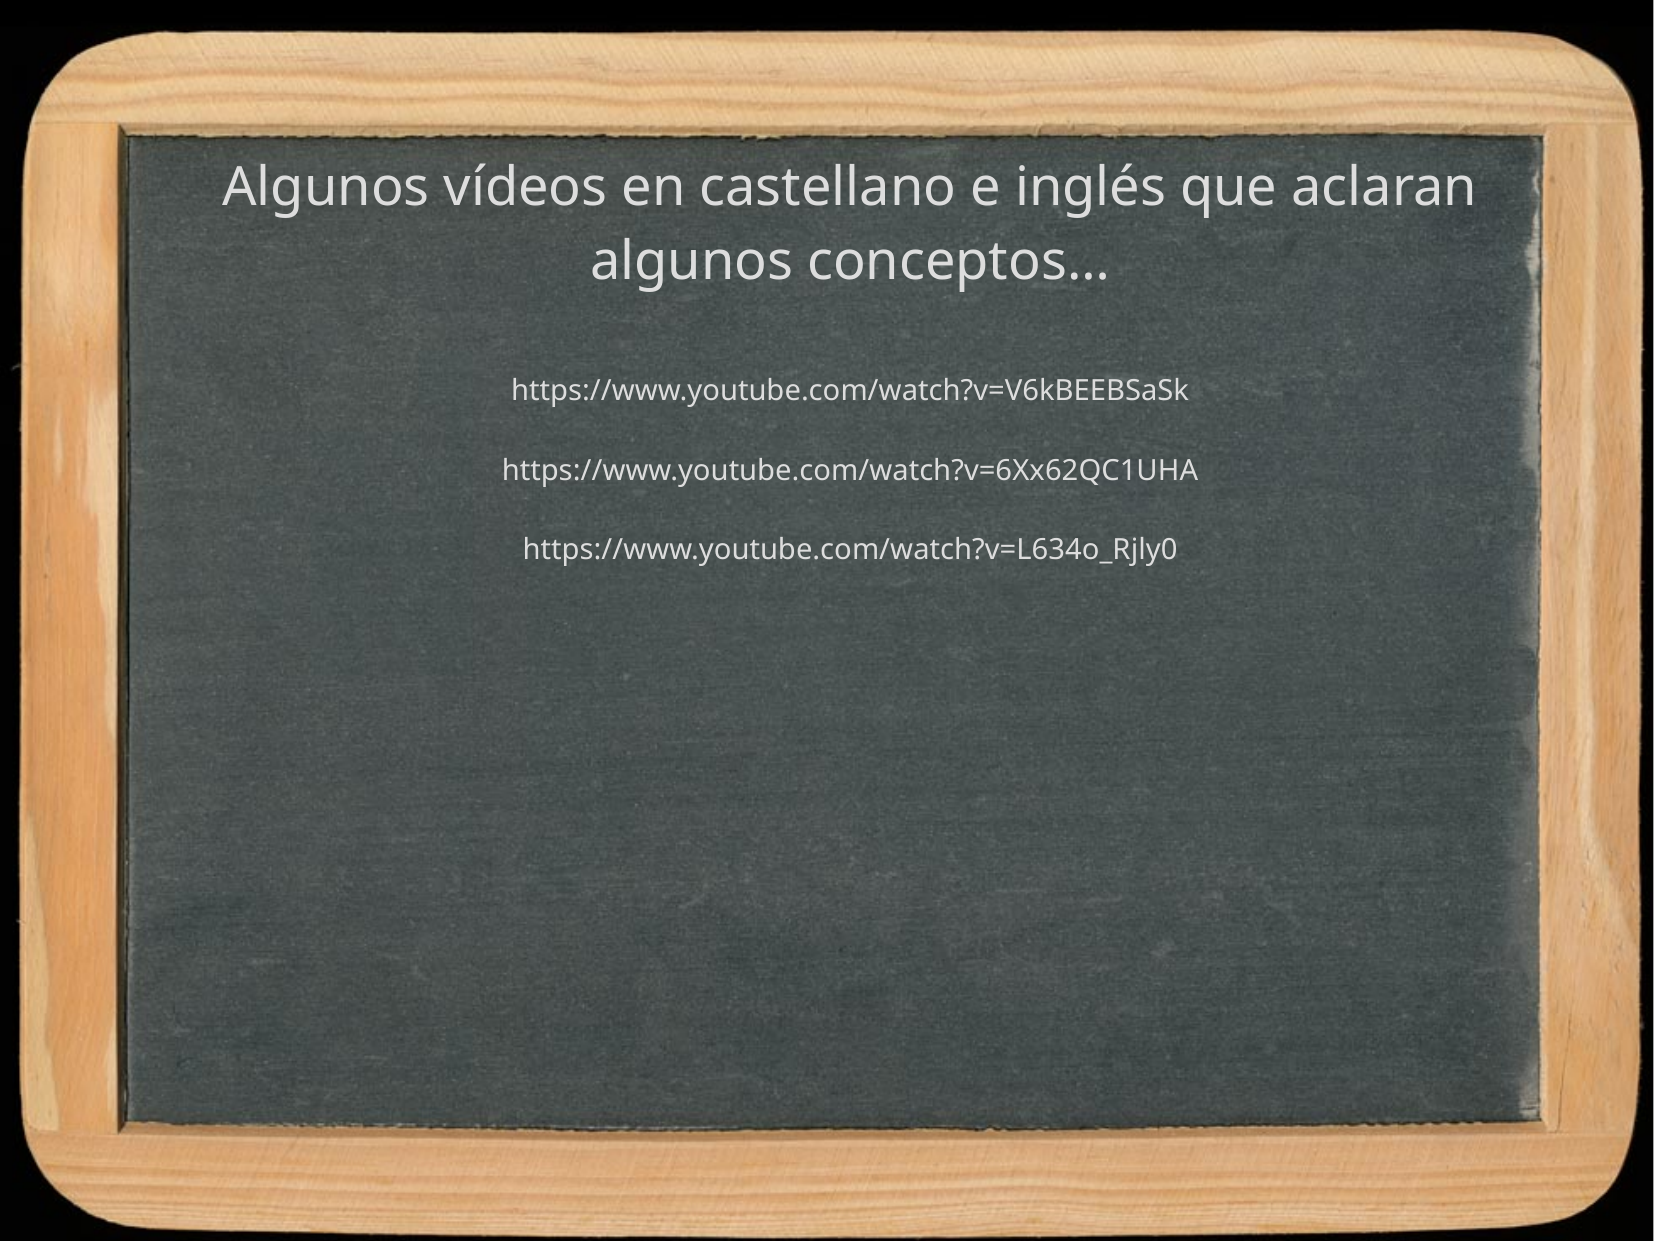

Algunos vídeos en castellano e inglés que aclaran algunos conceptos…
https://www.youtube.com/watch?v=V6kBEEBSaSk
https://www.youtube.com/watch?v=6Xx62QC1UHA
https://www.youtube.com/watch?v=L634o_Rjly0